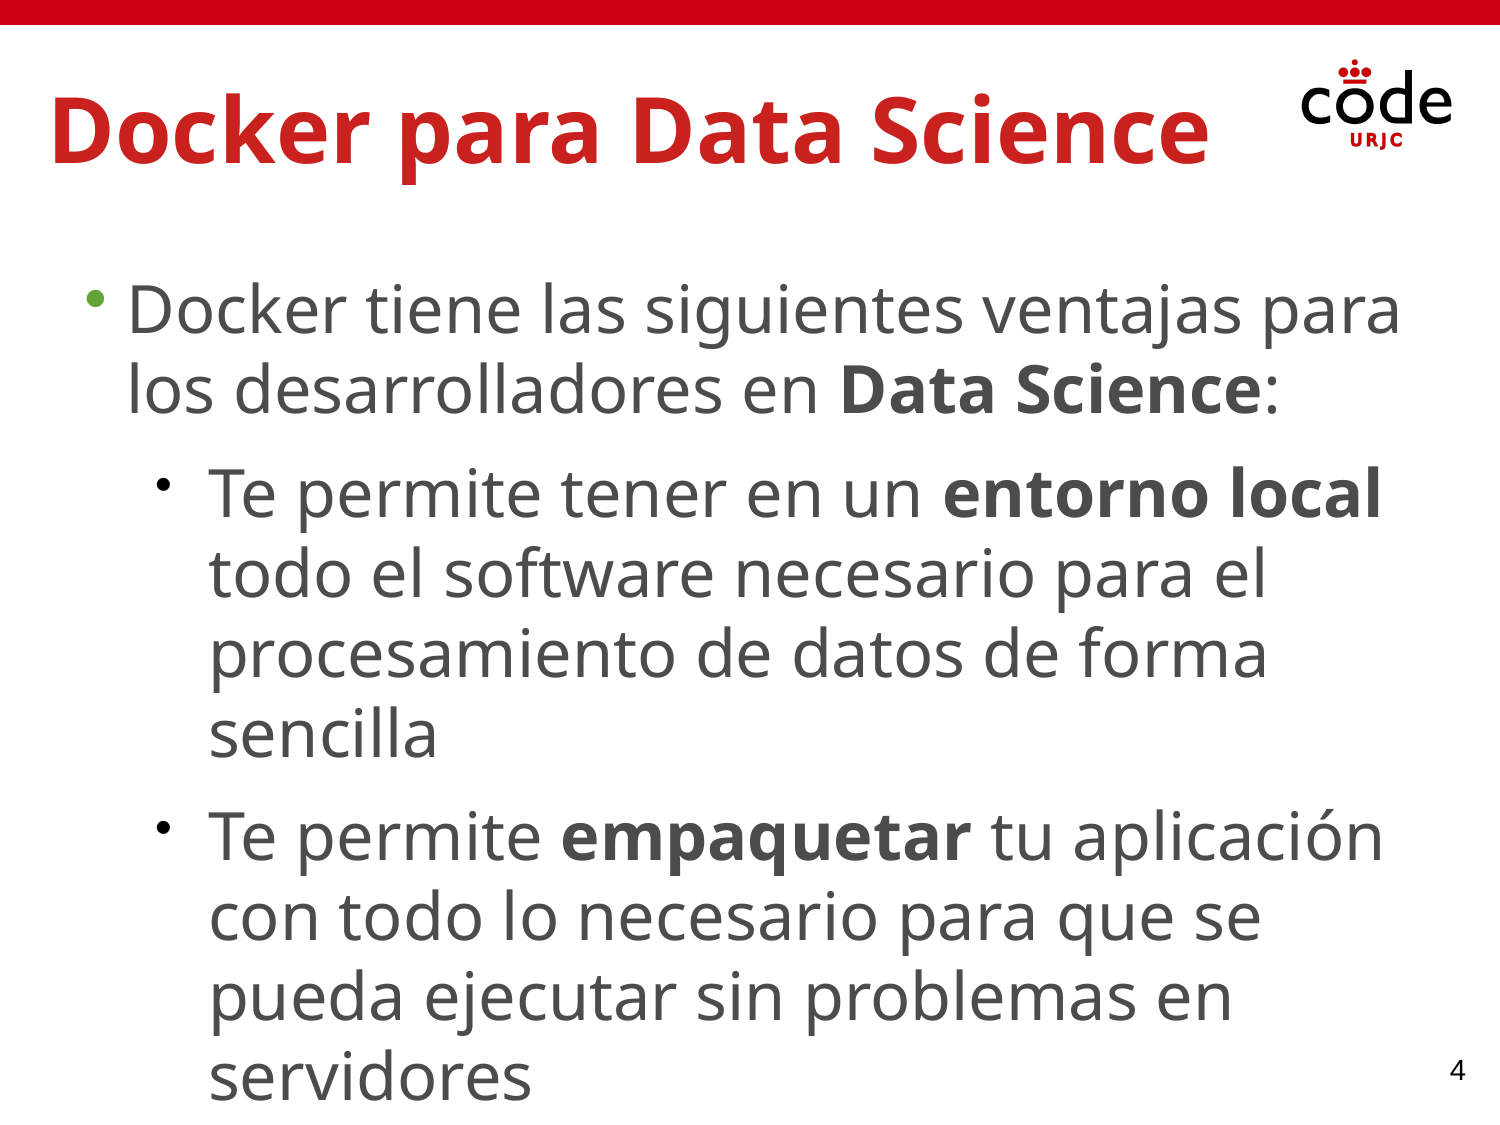

# Docker para Data Science
Docker tiene las siguientes ventajas para los desarrolladores en Data Science:
Te permite tener en un entorno local todo el software necesario para el procesamiento de datos de forma sencilla
Te permite empaquetar tu aplicación con todo lo necesario para que se pueda ejecutar sin problemas en servidores